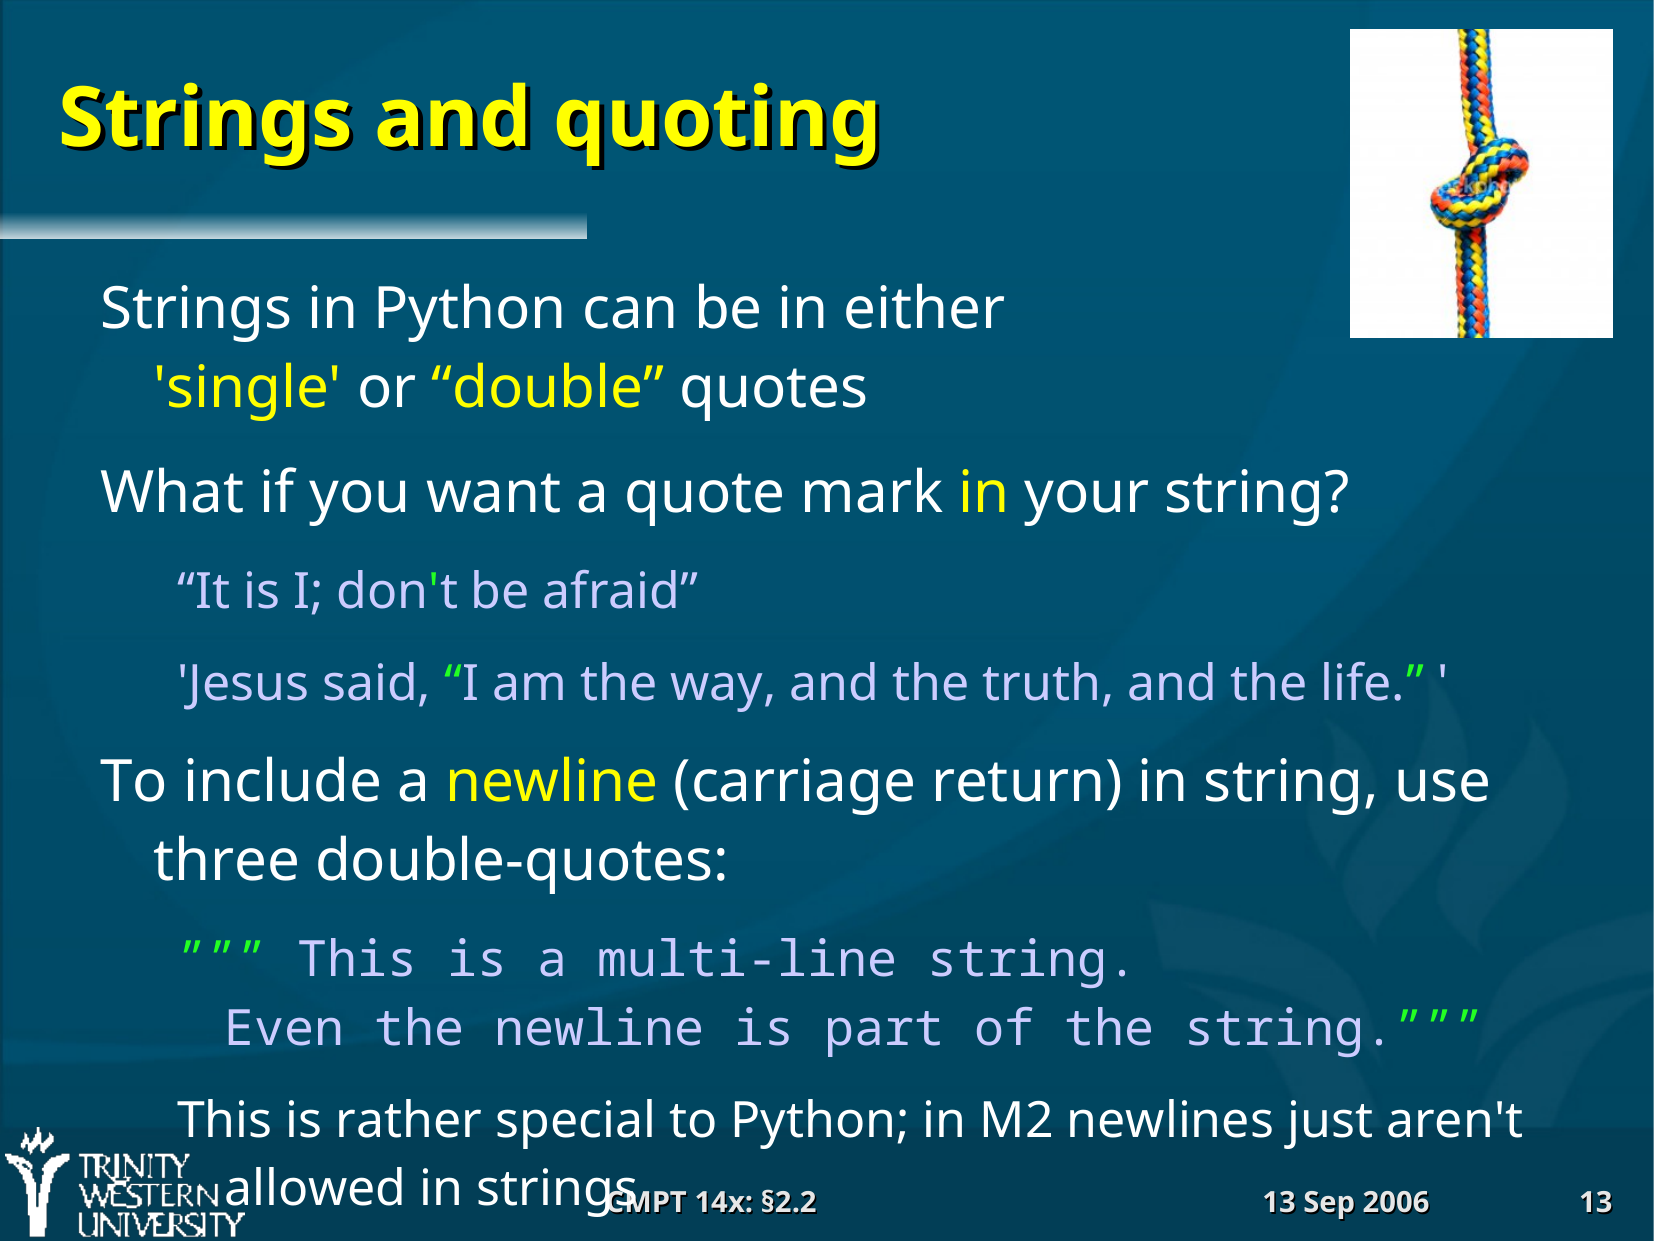

# Strings and quoting
Strings in Python can be in either
'single' or “double” quotes
What if you want a quote mark in your string?
“It is I; don't be afraid”
'Jesus said, “I am the way, and the truth, and the life.” '
To include a newline (carriage return) in string, use three double-quotes:
””” This is a multi-line string.
Even the newline is part of the string.”””
This is rather special to Python; in M2 newlines just aren't allowed in strings
CMPT 14x: §2.2
13 Sep 2006
13